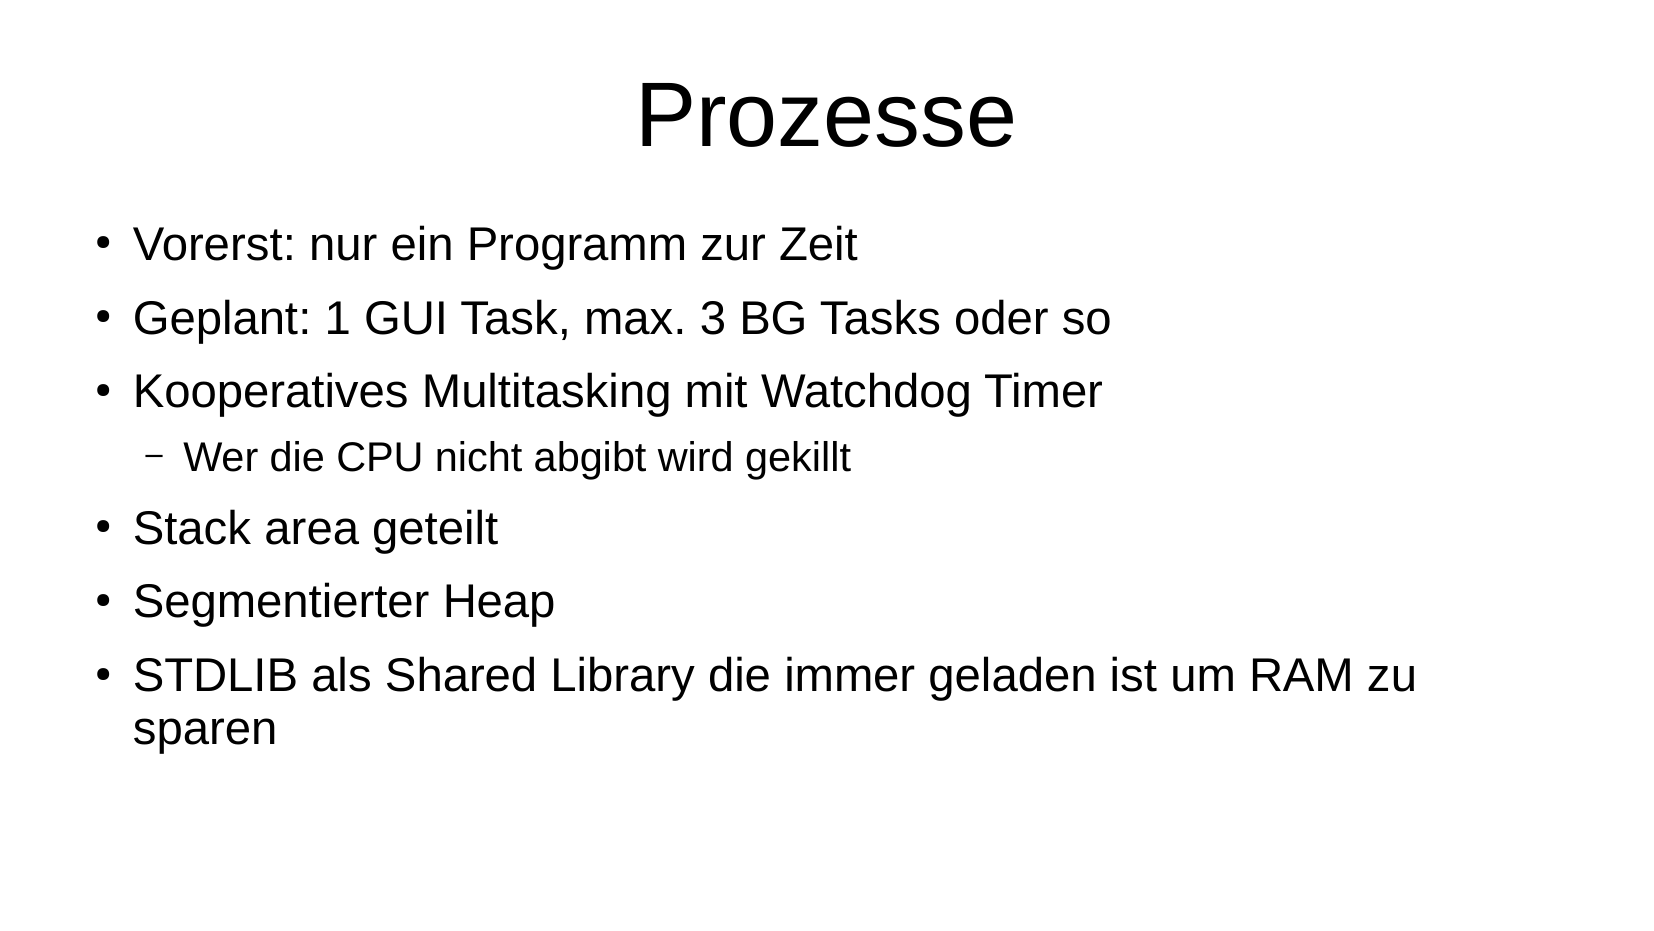

# Prozesse
Vorerst: nur ein Programm zur Zeit
Geplant: 1 GUI Task, max. 3 BG Tasks oder so
Kooperatives Multitasking mit Watchdog Timer
Wer die CPU nicht abgibt wird gekillt
Stack area geteilt
Segmentierter Heap
STDLIB als Shared Library die immer geladen ist um RAM zu sparen